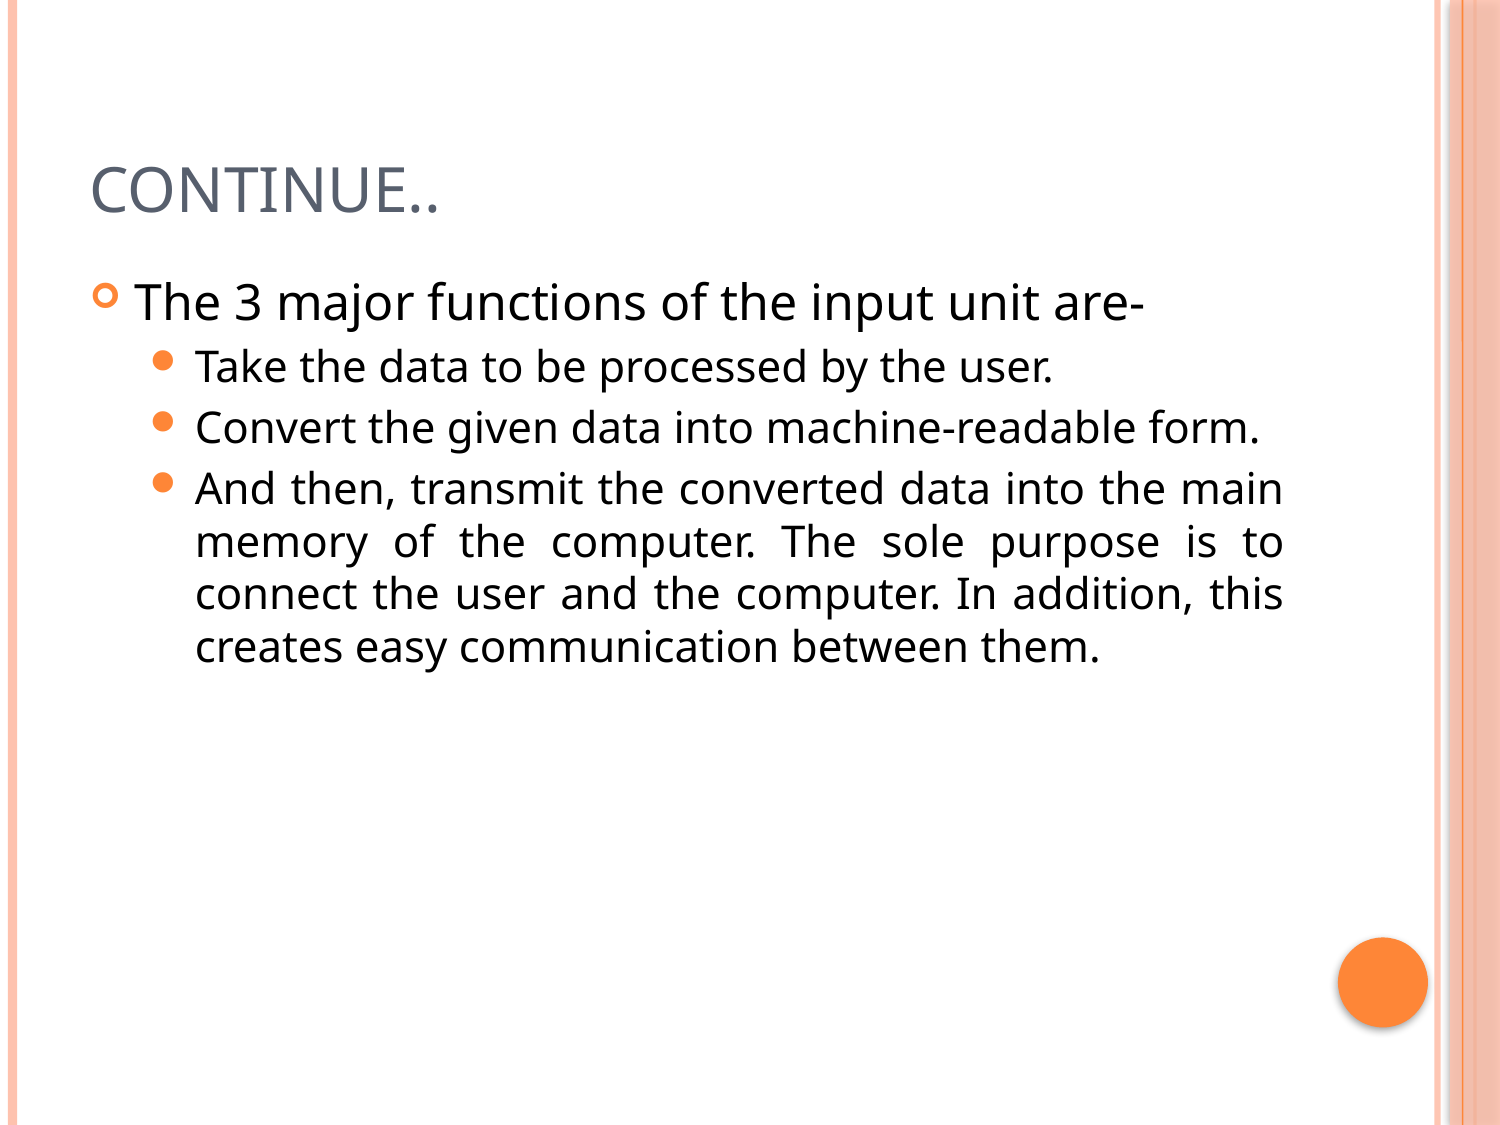

# Continue..
The 3 major functions of the input unit are-
Take the data to be processed by the user.
Convert the given data into machine-readable form.
And then, transmit the converted data into the main memory of the computer. The sole purpose is to connect the user and the computer. In addition, this creates easy communication between them.